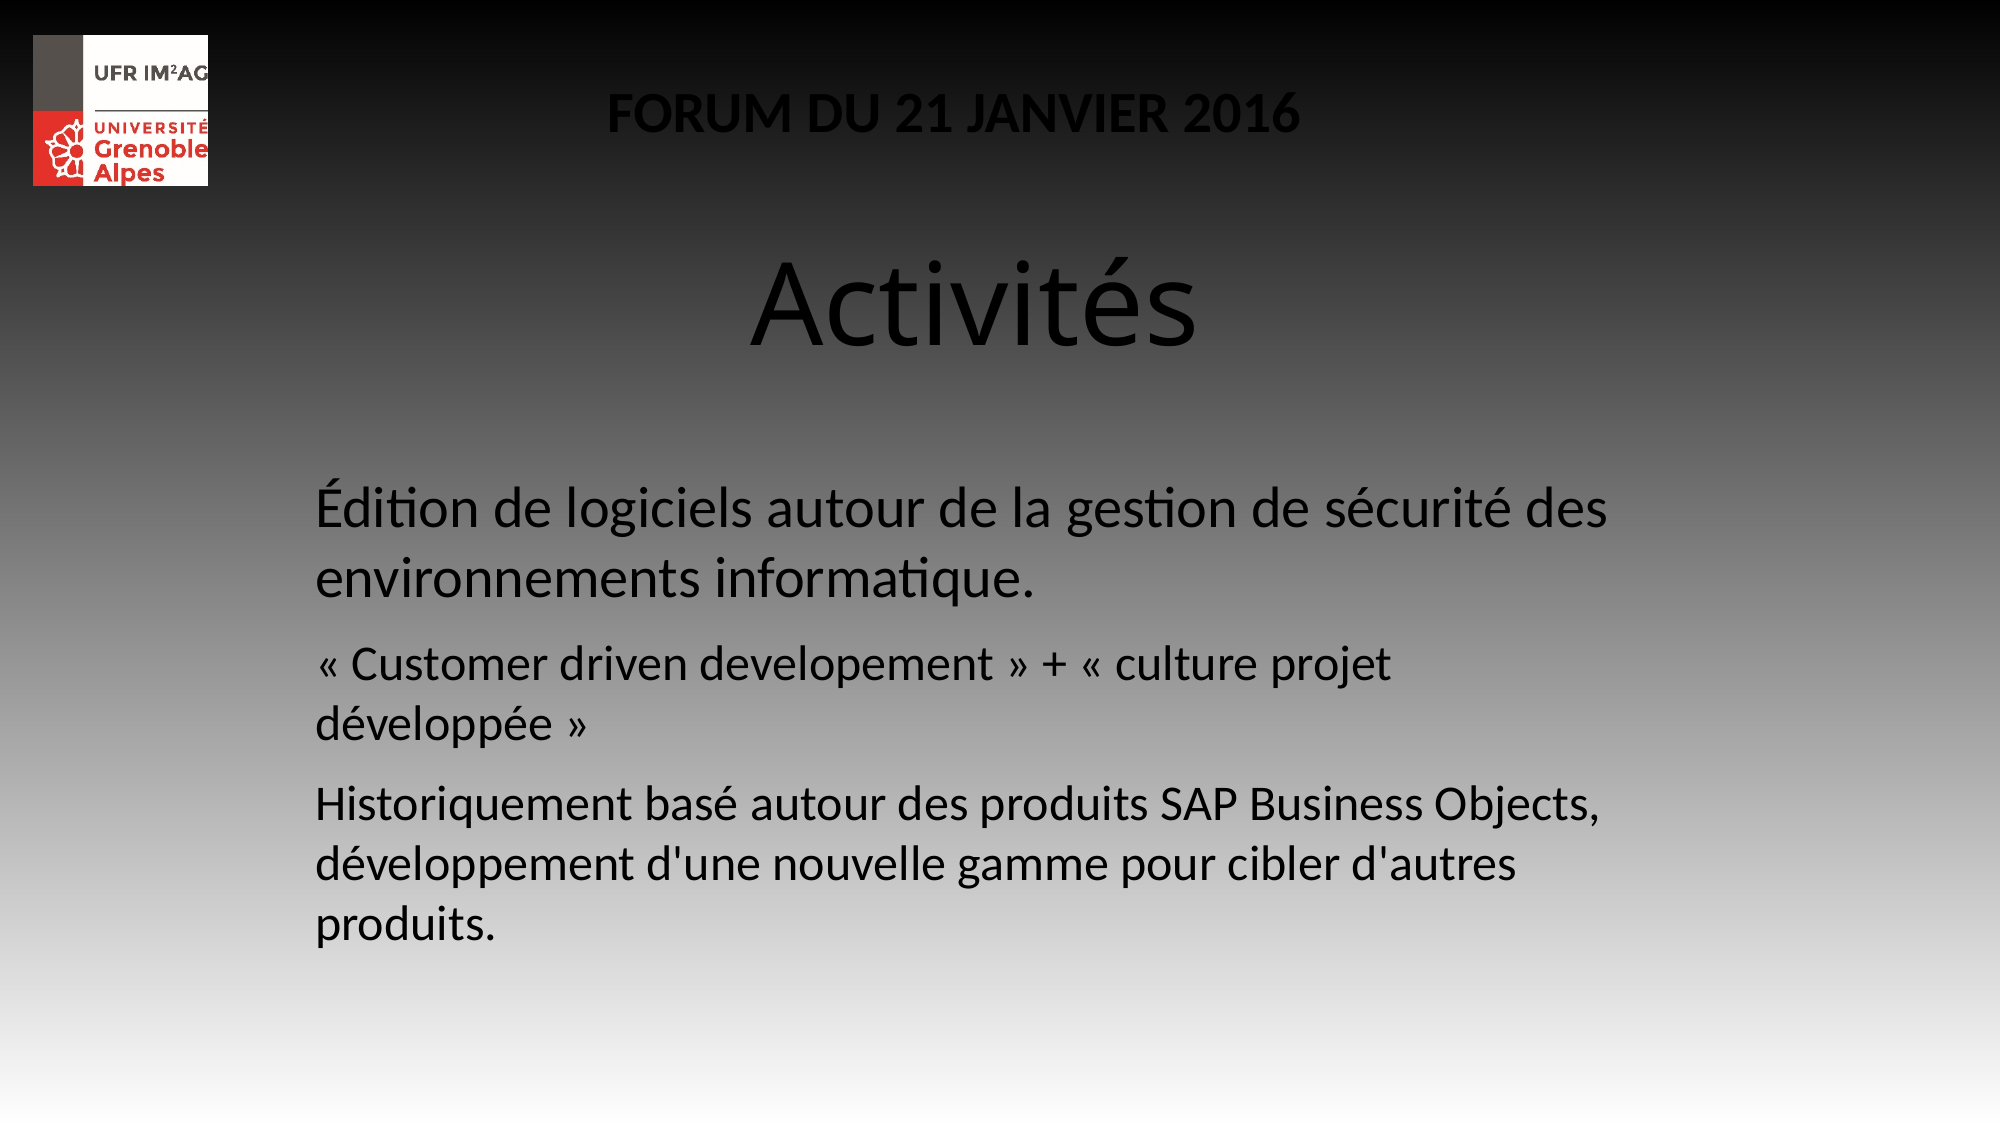

FORUM DU 21 JANVIER 2016
Activités
Édition de logiciels autour de la gestion de sécurité des environnements informatique.
« Customer driven developement » + « culture projet développée »
Historiquement basé autour des produits SAP Business Objects, développement d'une nouvelle gamme pour cibler d'autres produits.